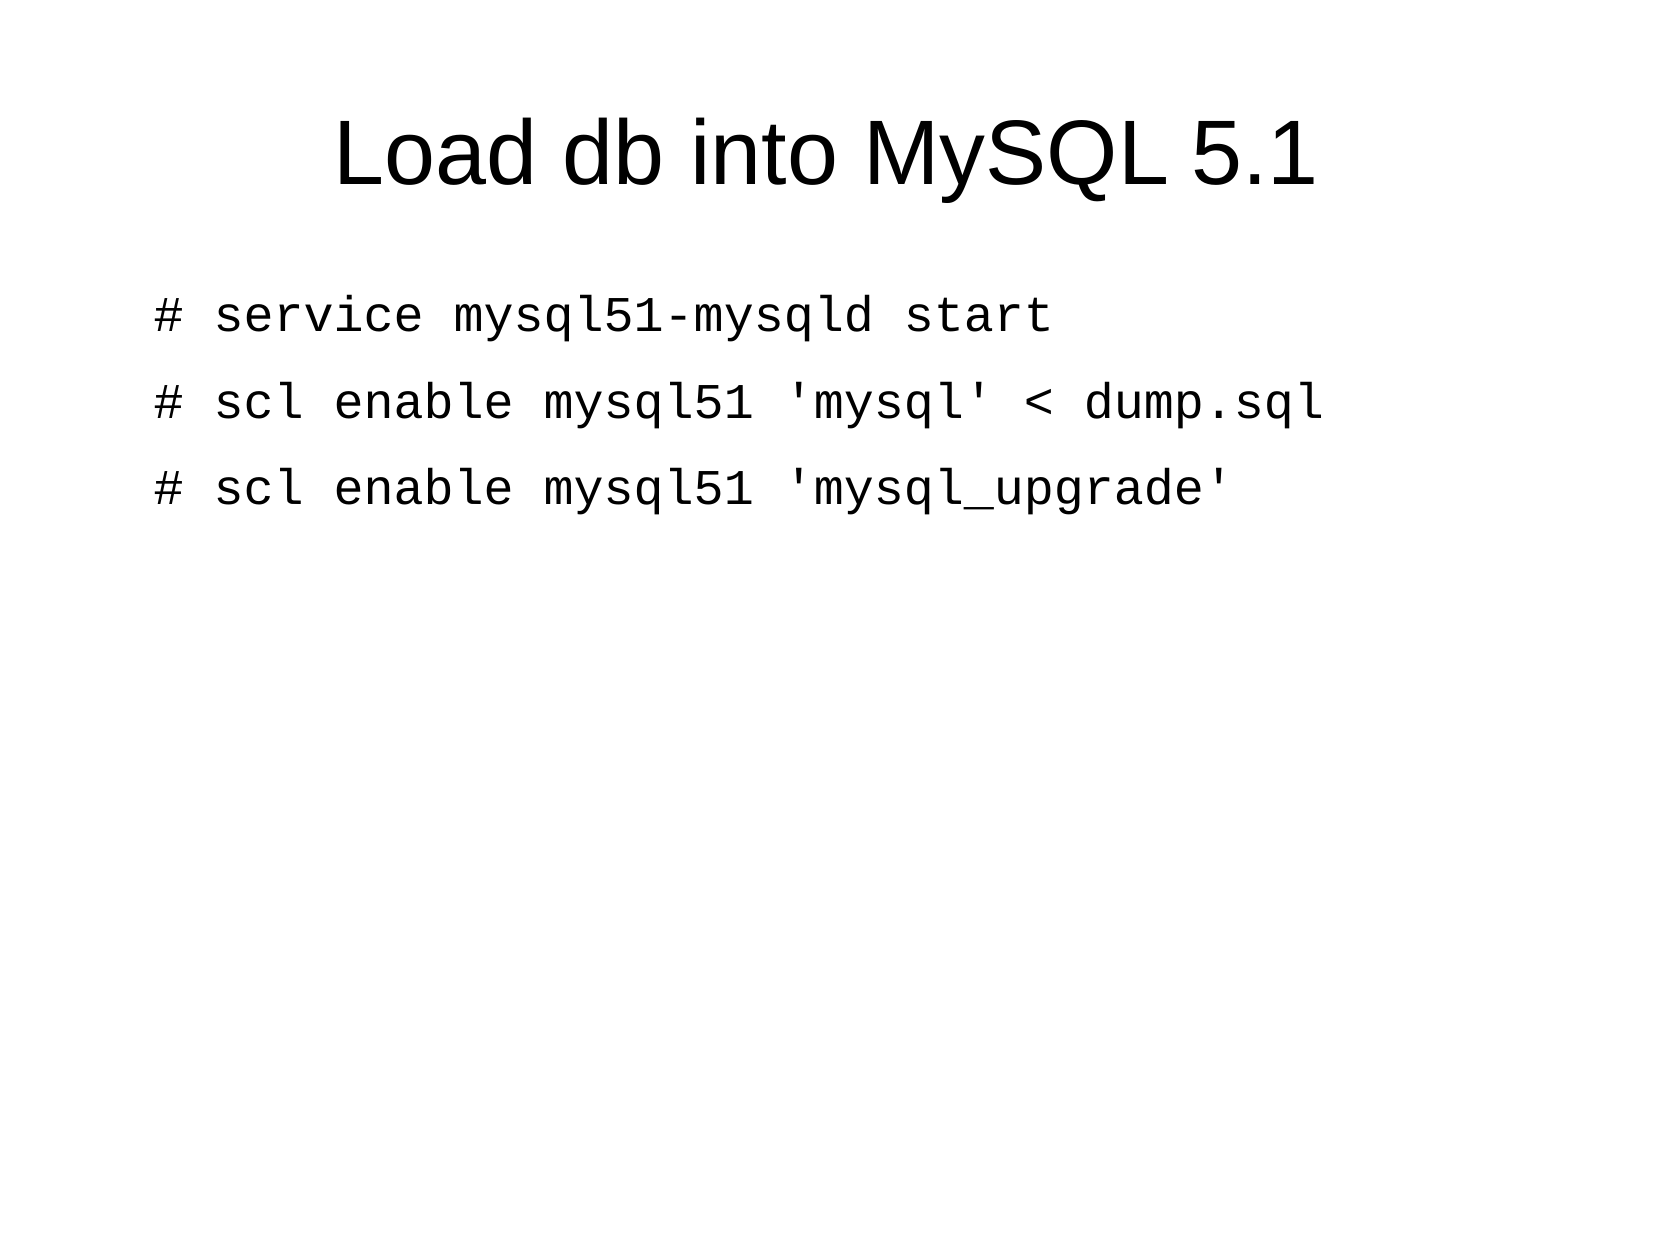

# Load db into MySQL 5.1
# service mysql51-mysqld start
# scl enable mysql51 'mysql' < dump.sql
# scl enable mysql51 'mysql_upgrade'